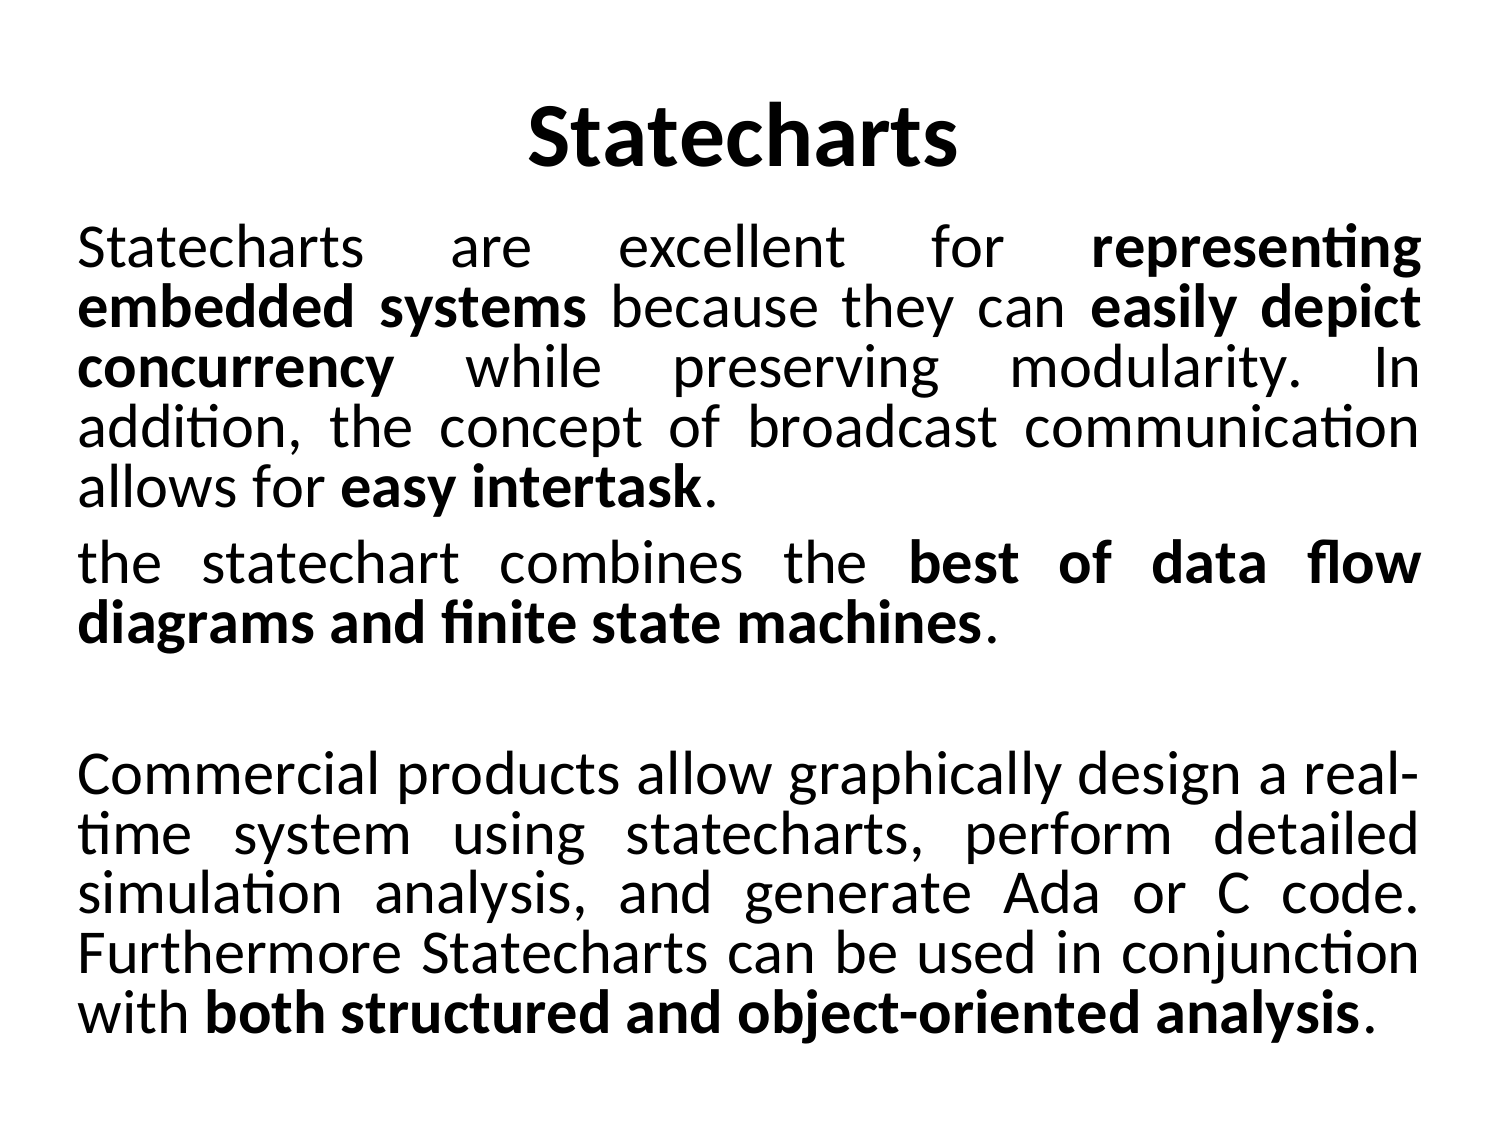

# Statecharts
Statecharts are excellent for representing embedded systems because they can easily depict concurrency while preserving modularity. In addition, the concept of broadcast communication allows for easy intertask.
the statechart combines the best of data flow diagrams and finite state machines.
Commercial products allow graphically design a real-time system using statecharts, perform detailed simulation analysis, and generate Ada or C code. Furthermore Statecharts can be used in conjunction with both structured and object-oriented analysis.